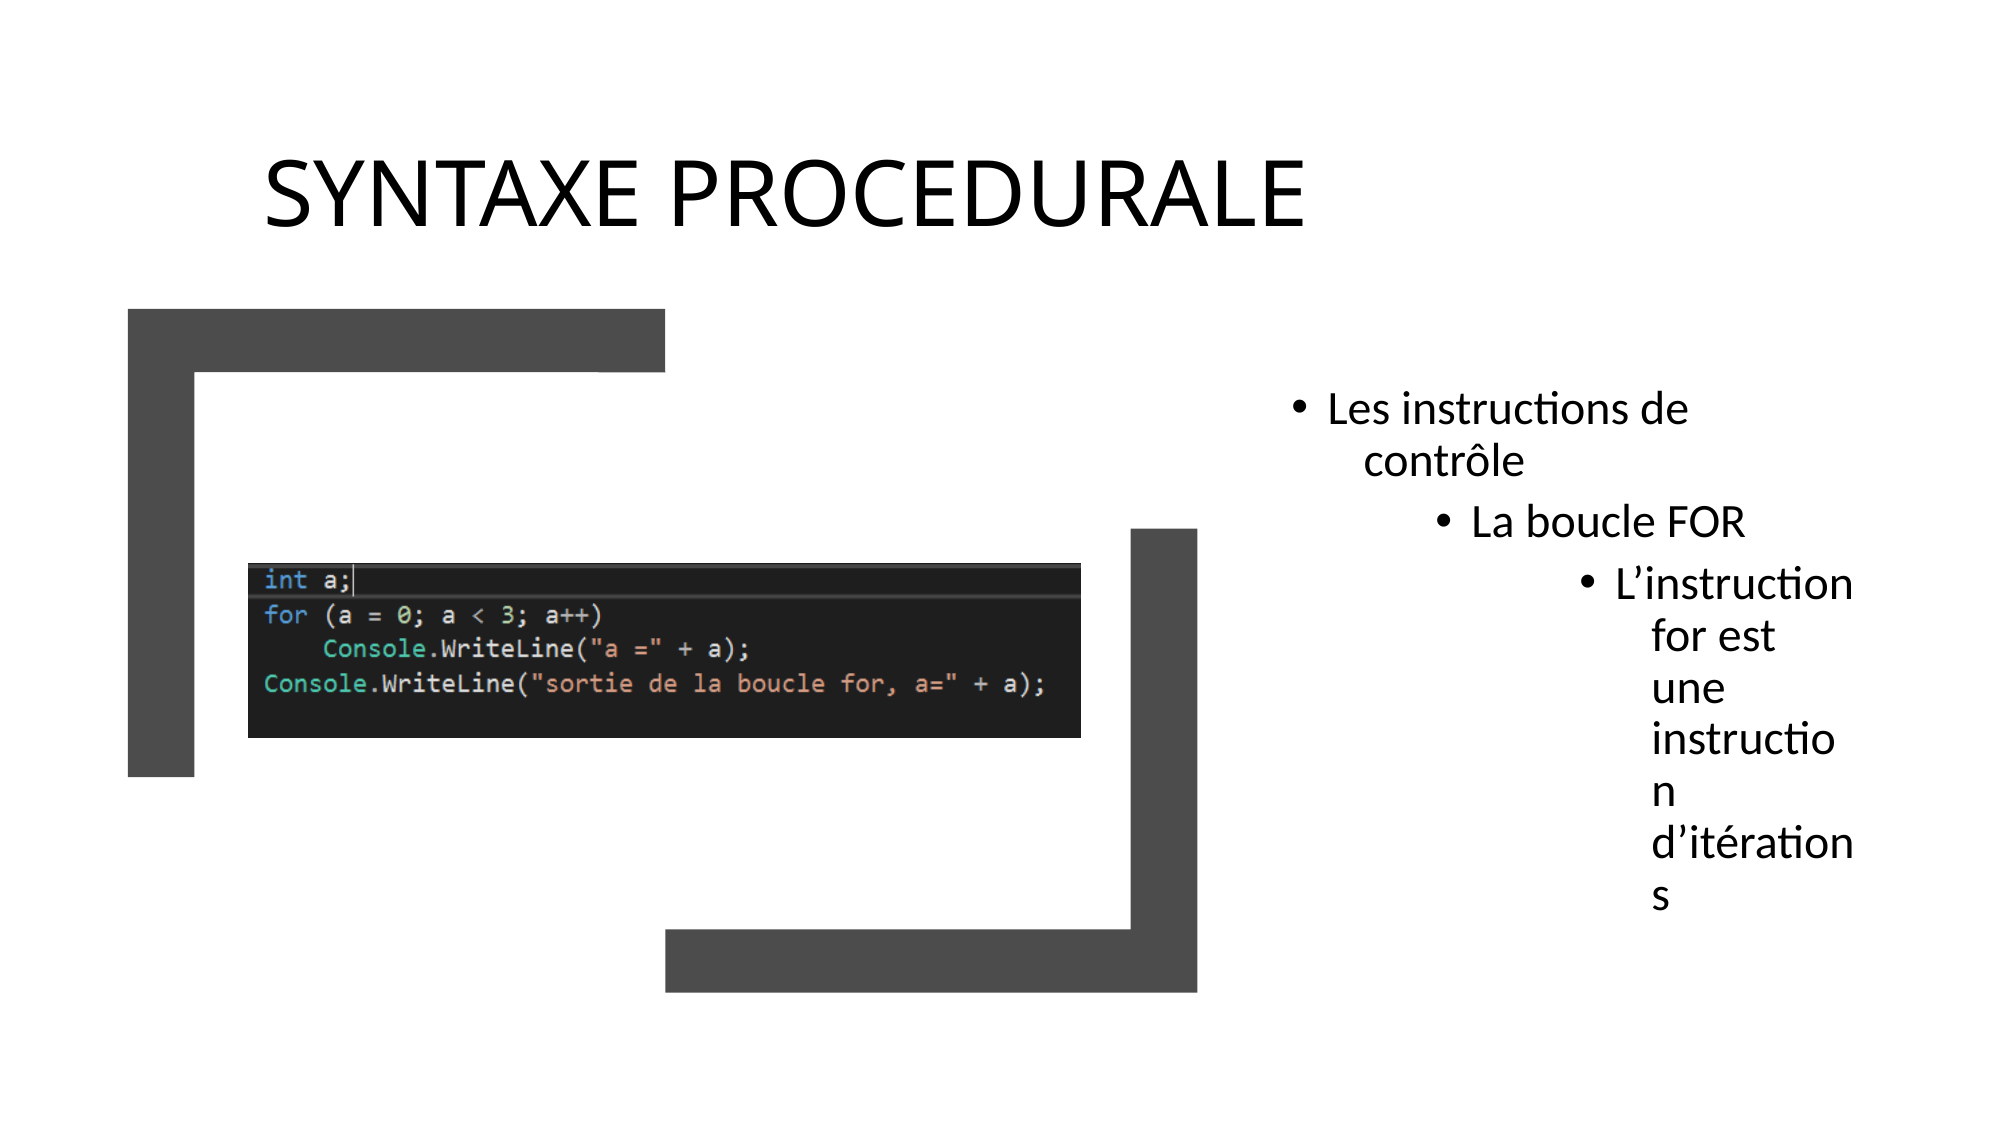

# SYNTAXE PROCEDURALE
Les instructions de contrôle
La boucle FOR
L’instruction for est une instruction d’itérations